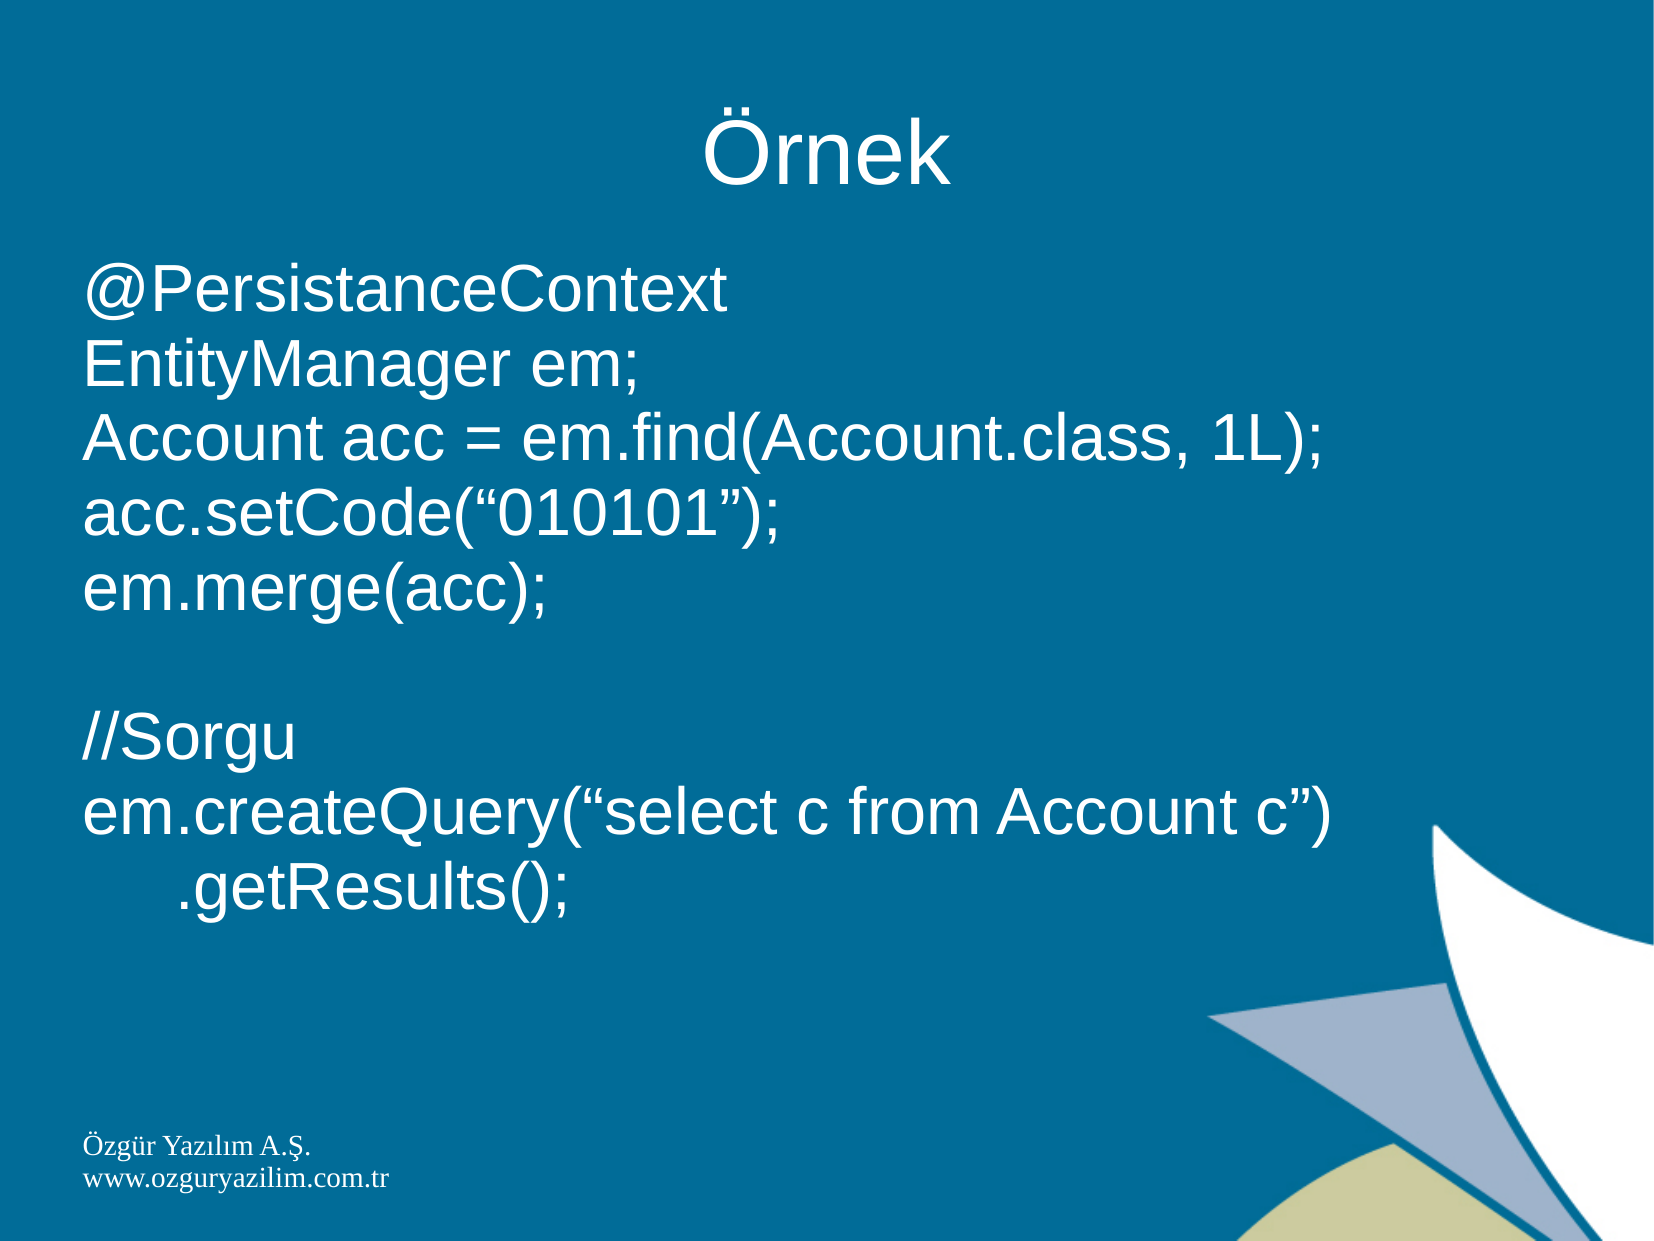

# Örnek
@PersistanceContext
EntityManager em;
Account acc = em.find(Account.class, 1L);
acc.setCode(“010101”);
em.merge(acc);
//Sorgu
em.createQuery(“select c from Account c”)
 .getResults();